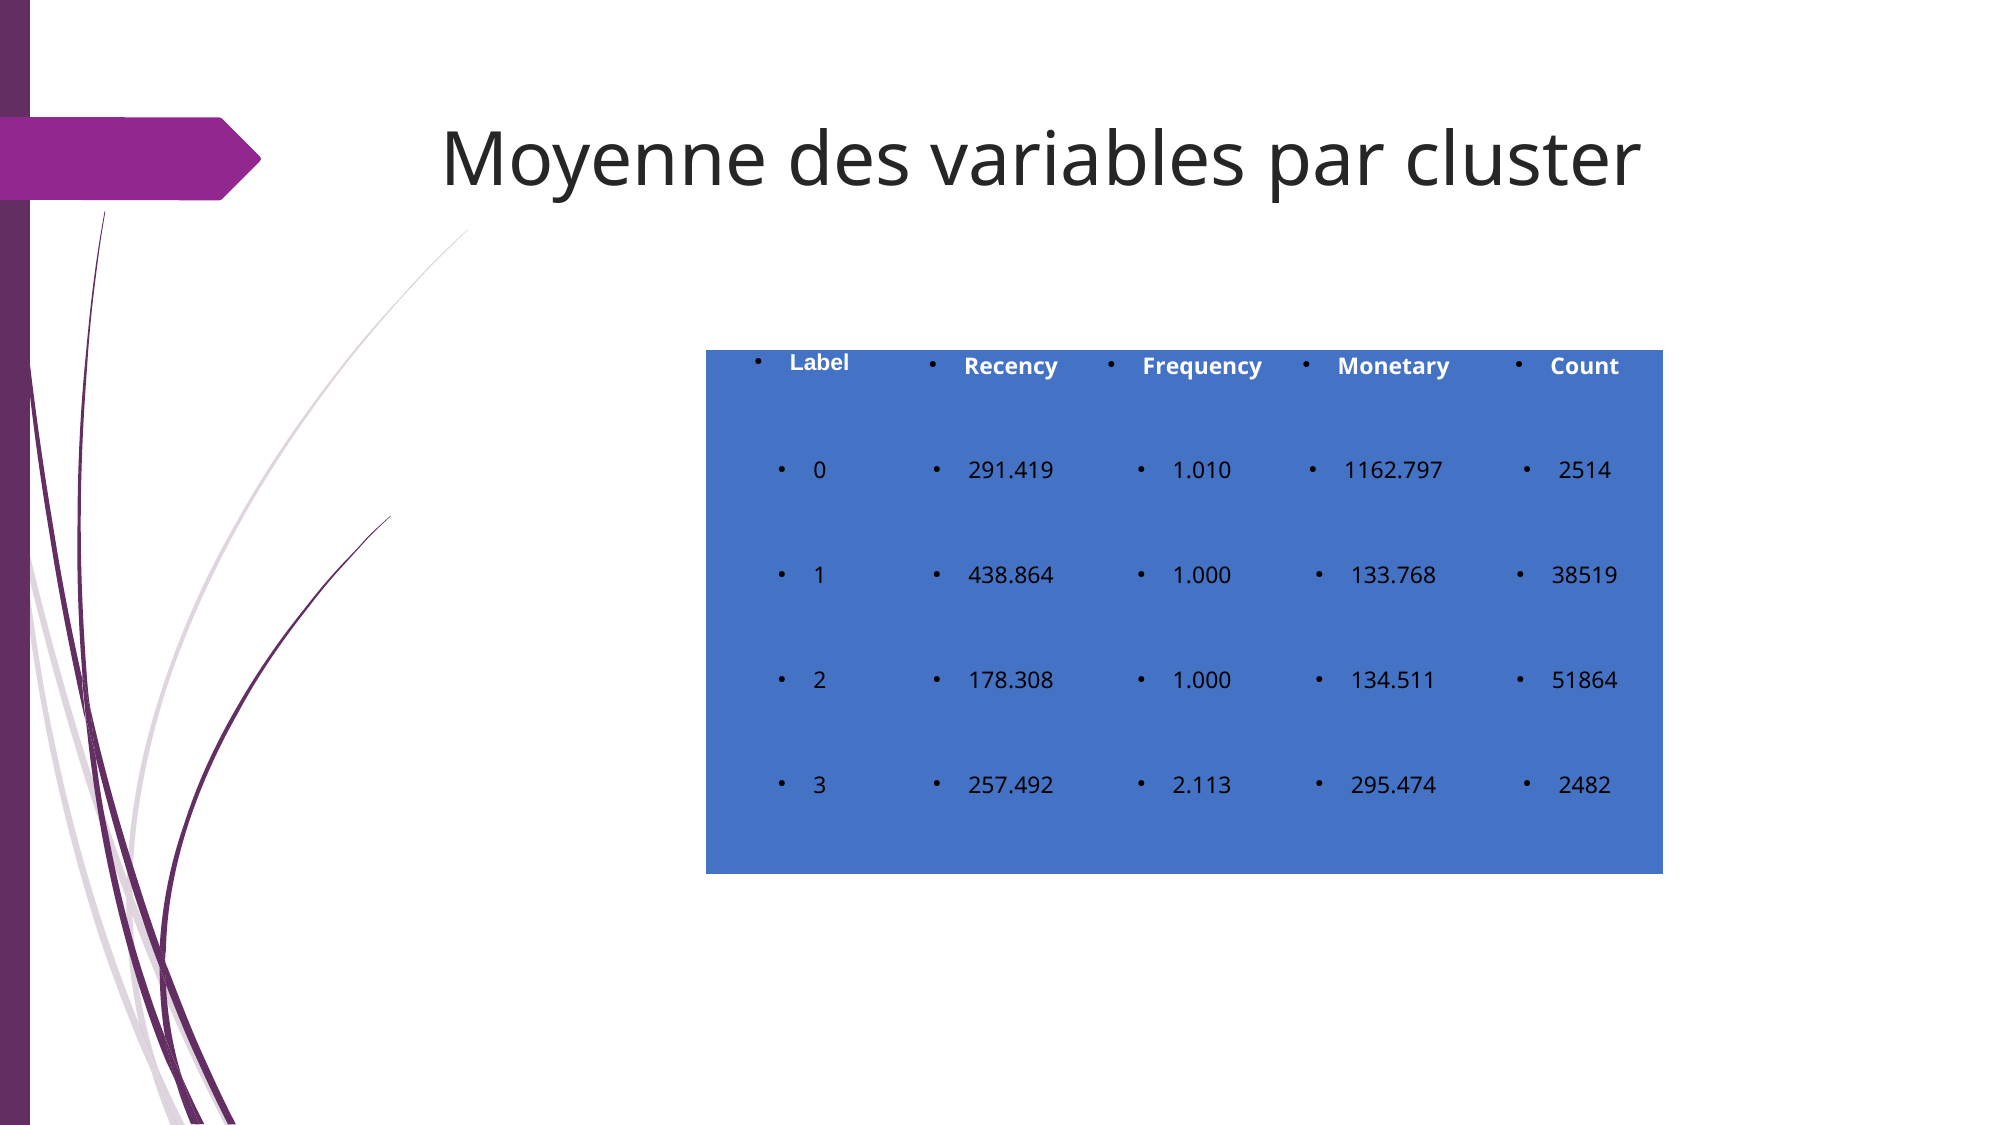

# Moyenne des variables par cluster
| Label | Recency | Frequency | Monetary | Count |
| --- | --- | --- | --- | --- |
| 0 | 291.419 | 1.010 | 1162.797 | 2514 |
| 1 | 438.864 | 1.000 | 133.768 | 38519 |
| 2 | 178.308 | 1.000 | 134.511 | 51864 |
| 3 | 257.492 | 2.113 | 295.474 | 2482 |